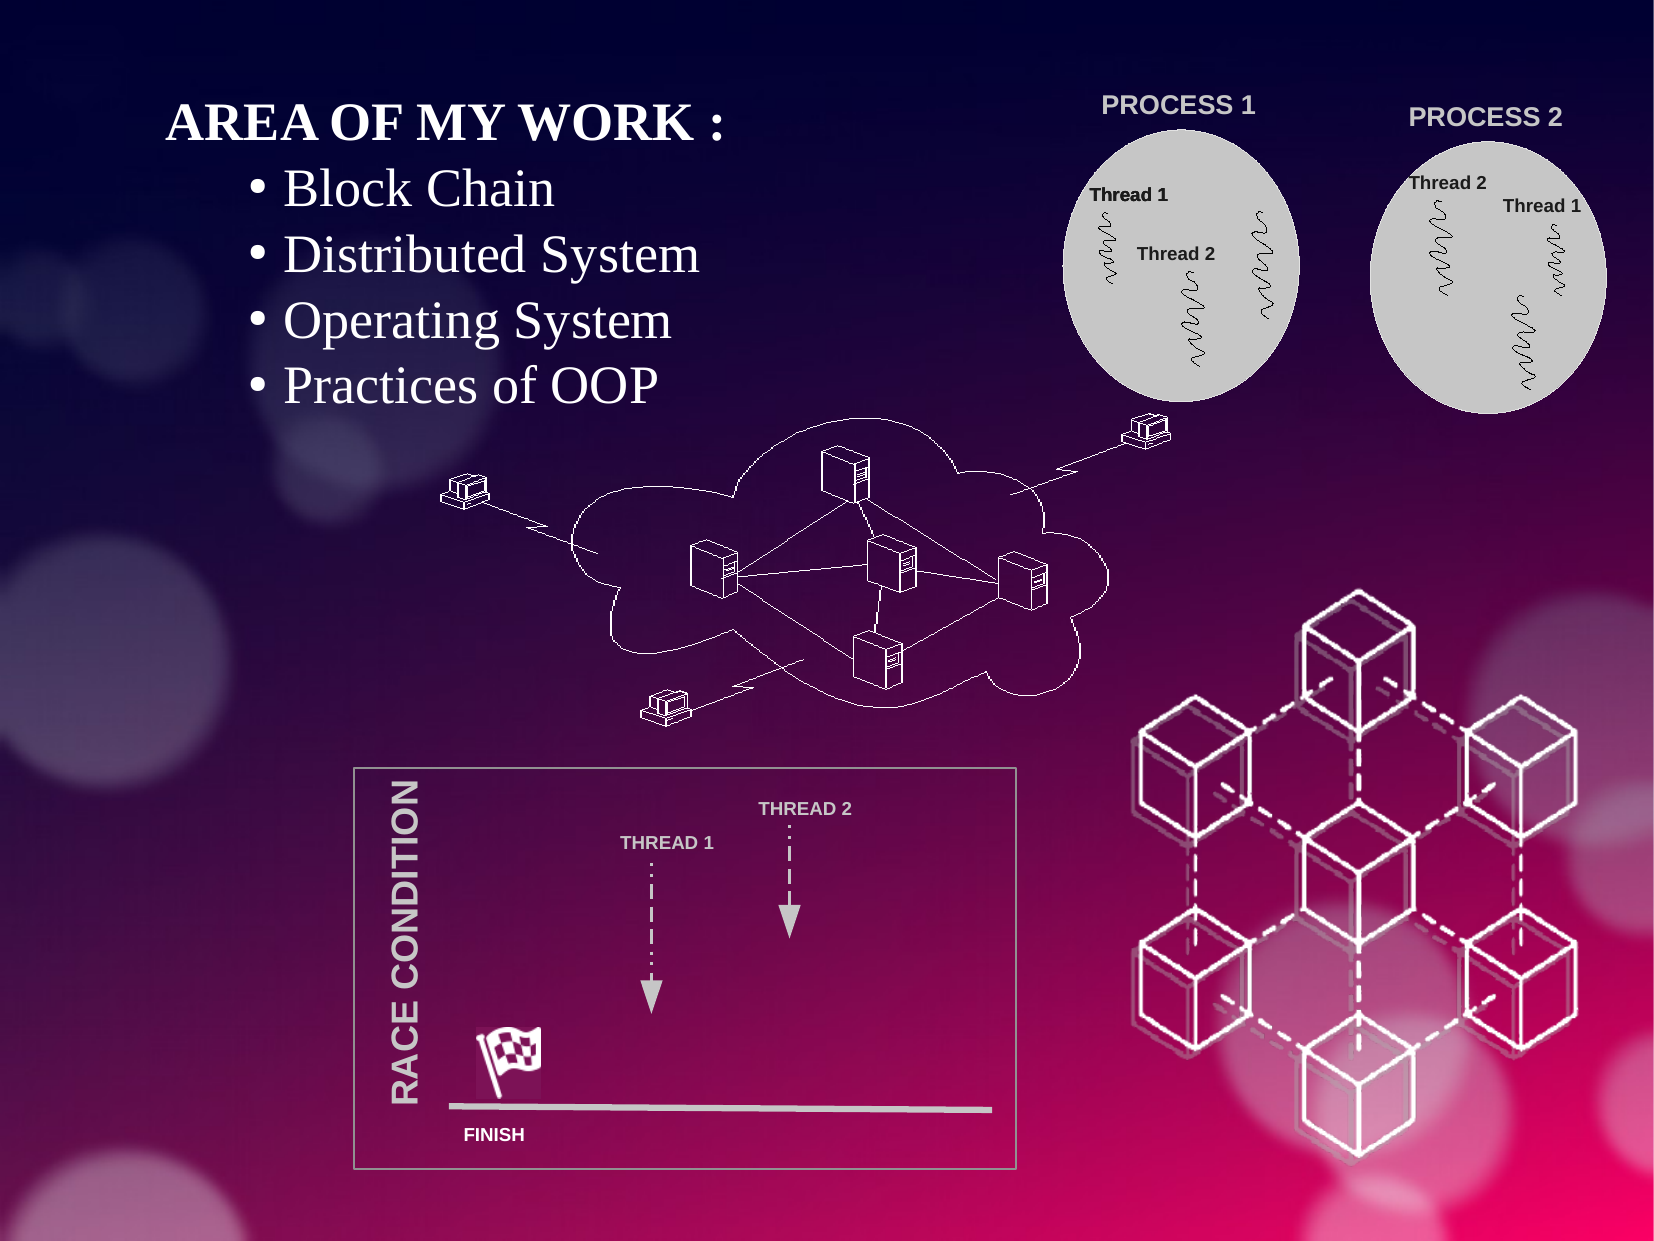

AREA OF MY WORK :
Block Chain
Distributed System
Operating System
Practices of OOP
PROCESS 1
PROCESS 2
Thread 2
Thread 1
Thread 1
Thread 1
Thread 1
Thread 2
THREAD 2
THREAD 1
RACE CONDITION
FINISH